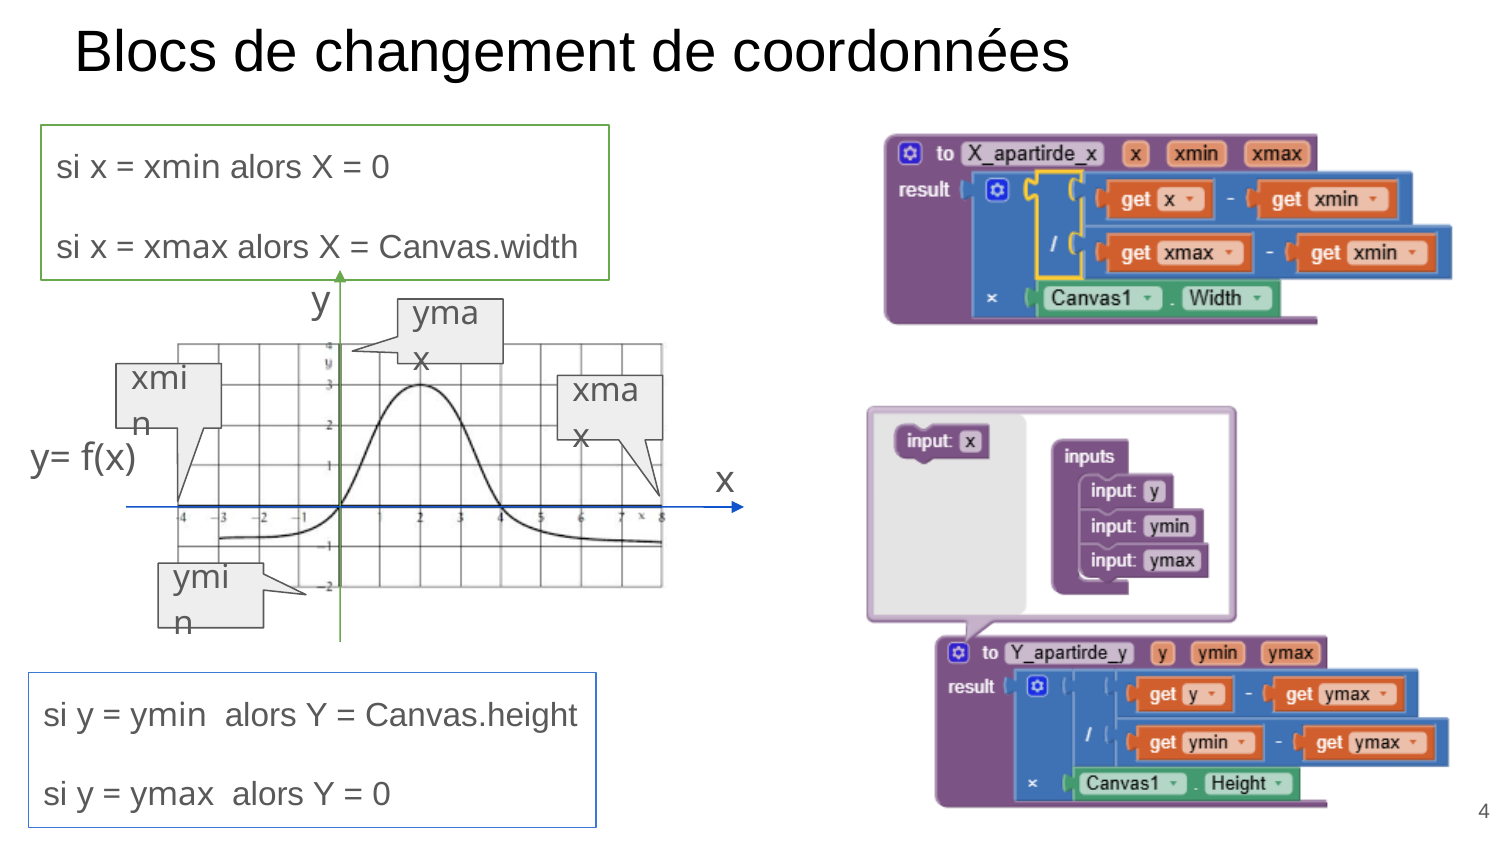

# Blocs de changement de coordonnées
si x = xmin alors X = 0
si x = xmax alors X = Canvas.width
y
ymax
xmin
xmax
y= f(x)
x
ymin
si y = ymin alors Y = Canvas.height
si y = ymax alors Y = 0